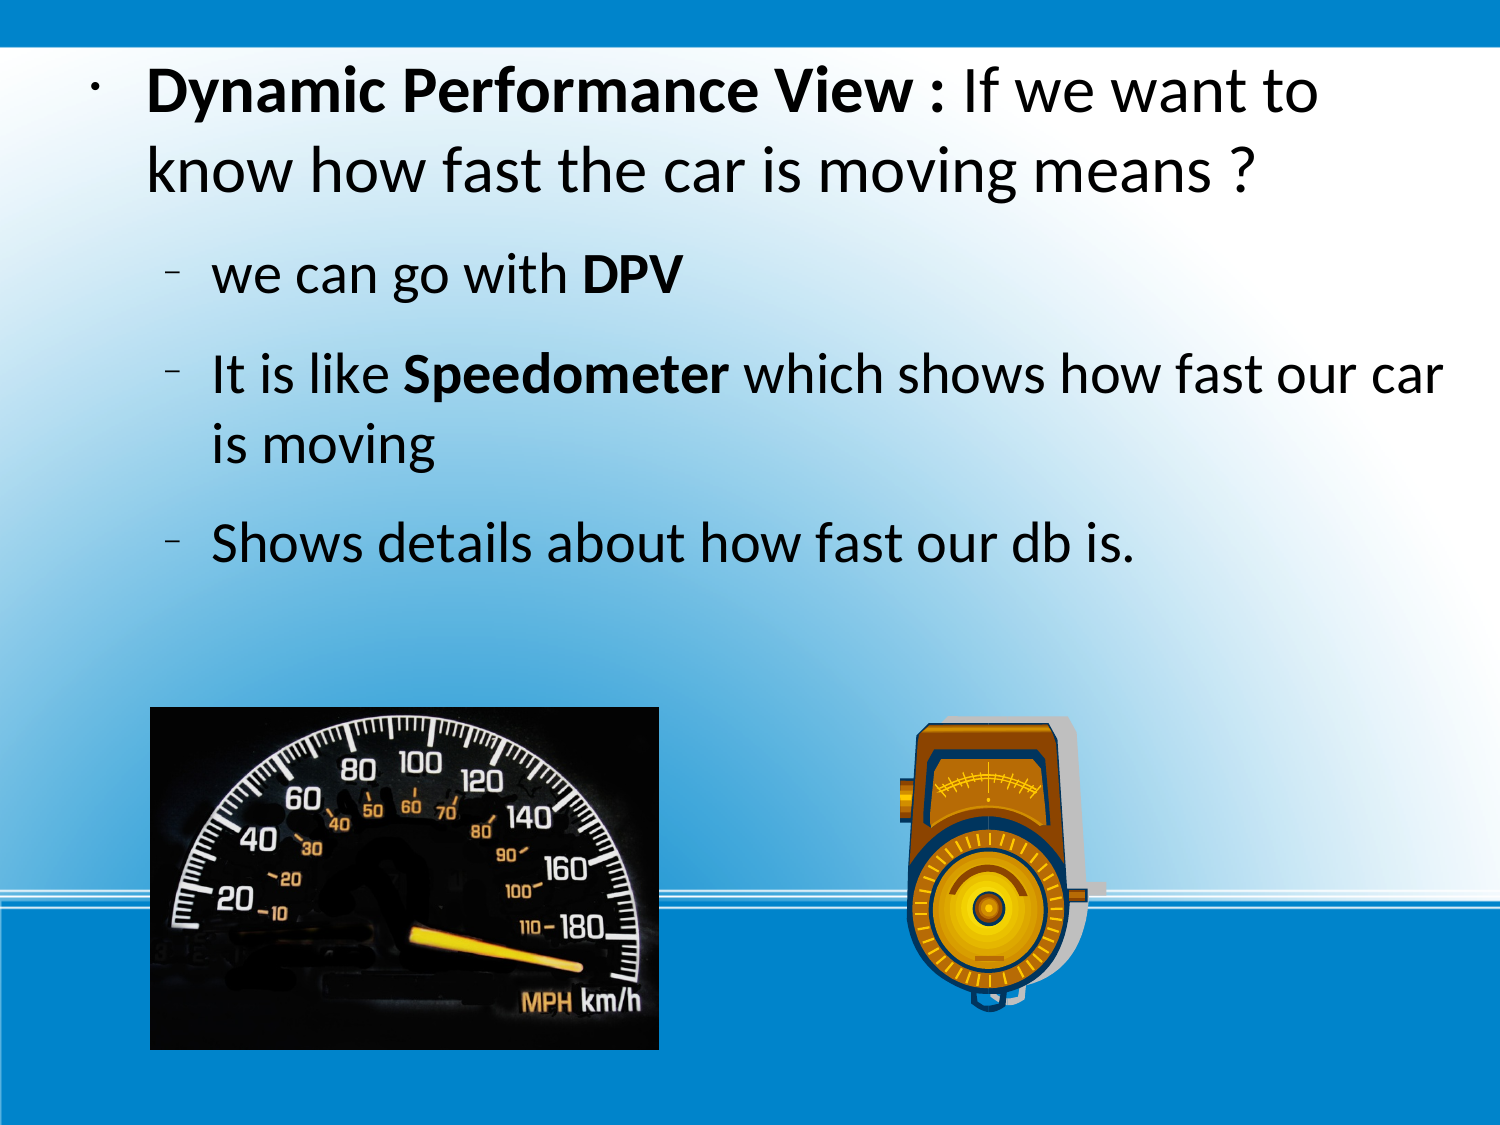

# Dynamic Performance View : If we want to know how fast the car is moving means ?
we can go with DPV
It is like Speedometer which shows how fast our car is moving
Shows details about how fast our db is.